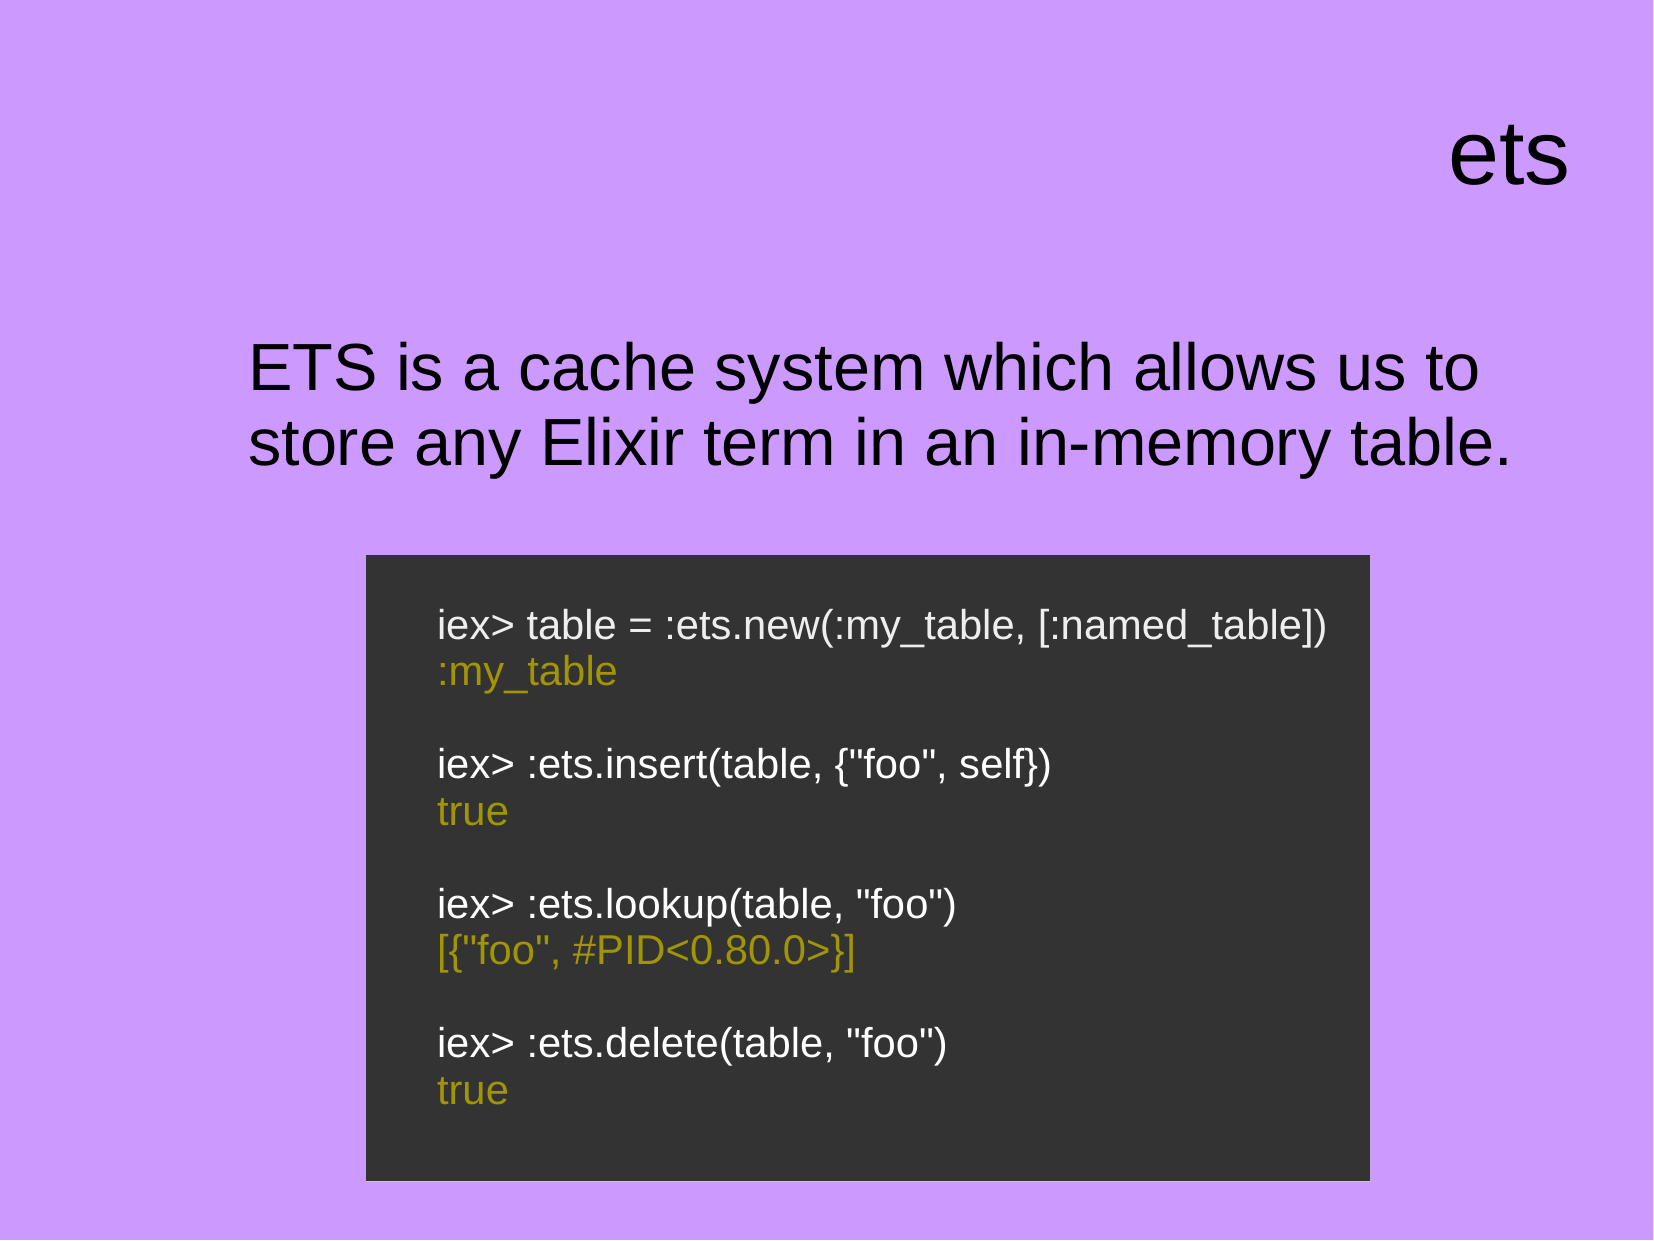

# ets
ETS is a cache system which allows us to store any Elixir term in an in-memory table.
iex> table = :ets.new(:my_table, [:named_table])
:my_table
iex> :ets.insert(table, {"foo", self})
true
iex> :ets.lookup(table, "foo")
[{"foo", #PID<0.80.0>}]
iex> :ets.delete(table, "foo")
true